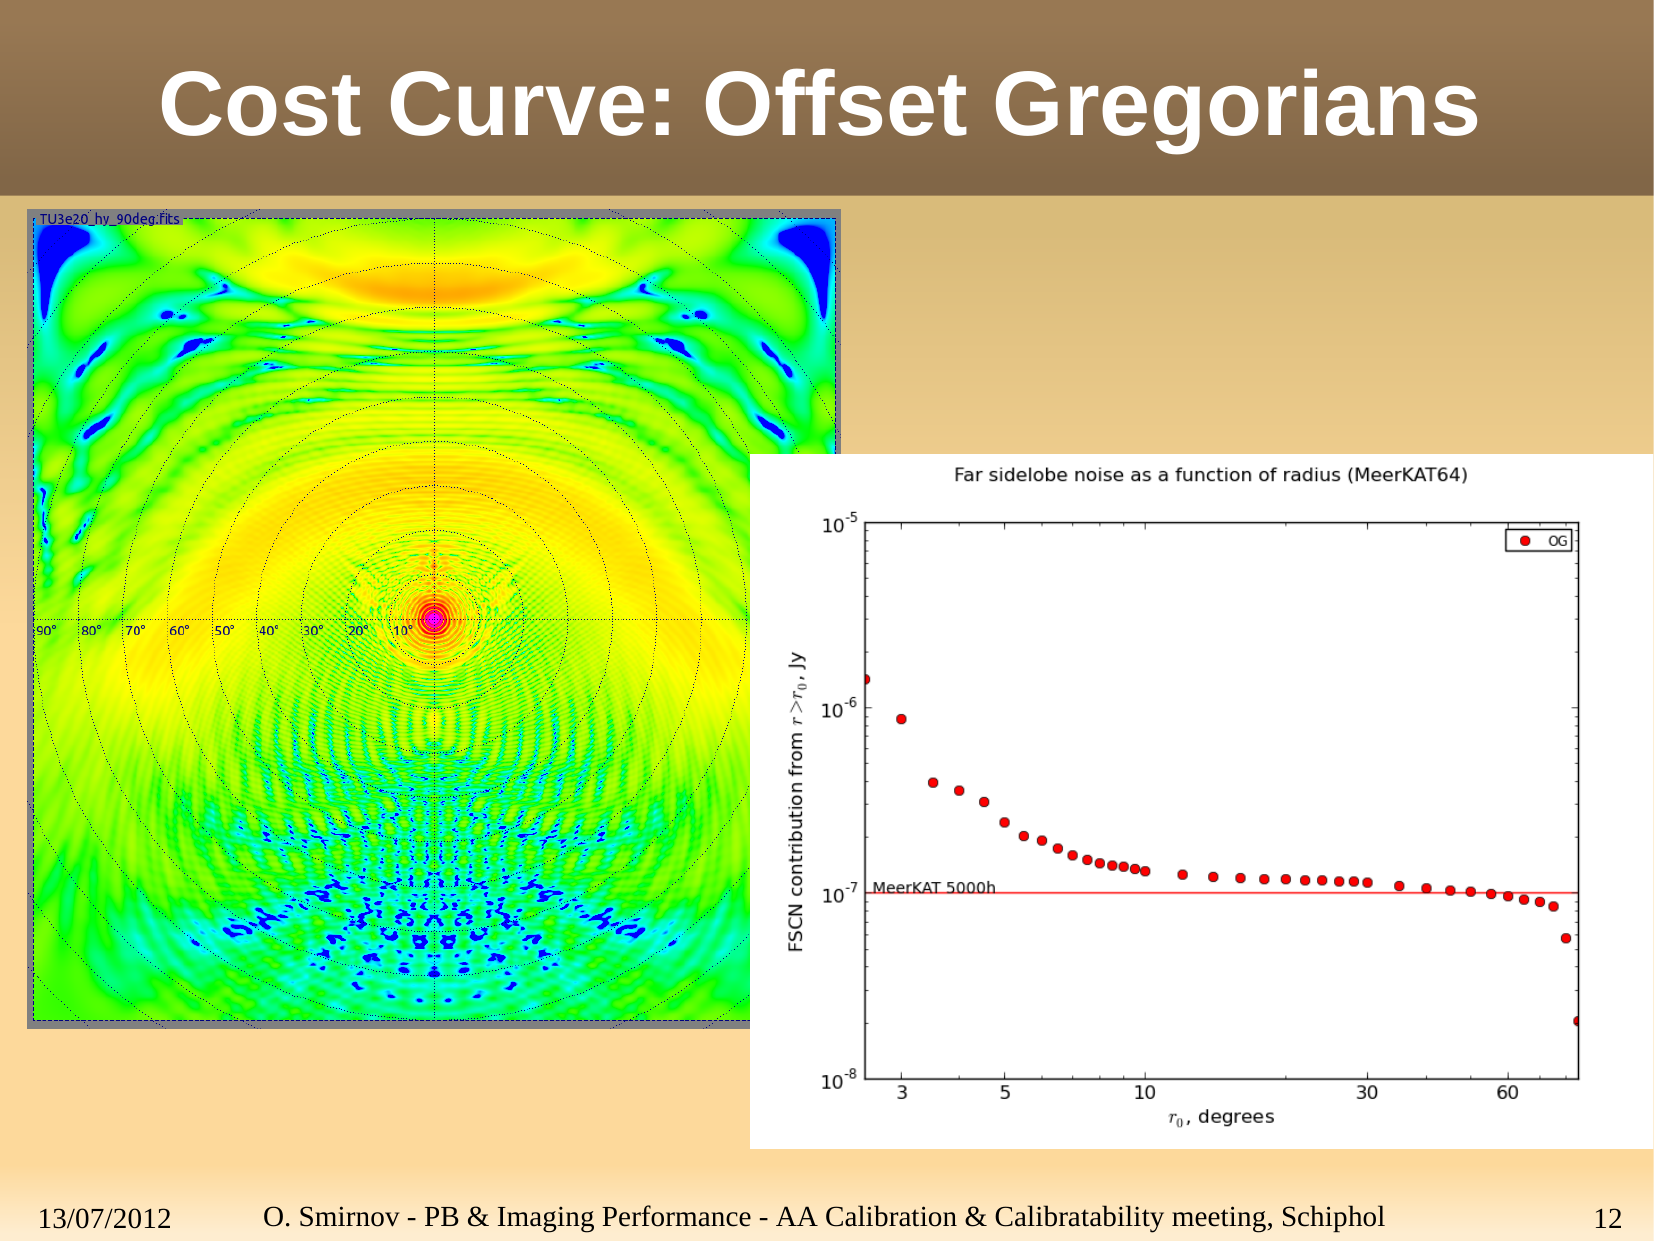

# Cost Curve: Offset Gregorians
O. Smirnov - PB & Imaging Performance - AA Calibration & Calibratability meeting, Schiphol
13/07/2012
12